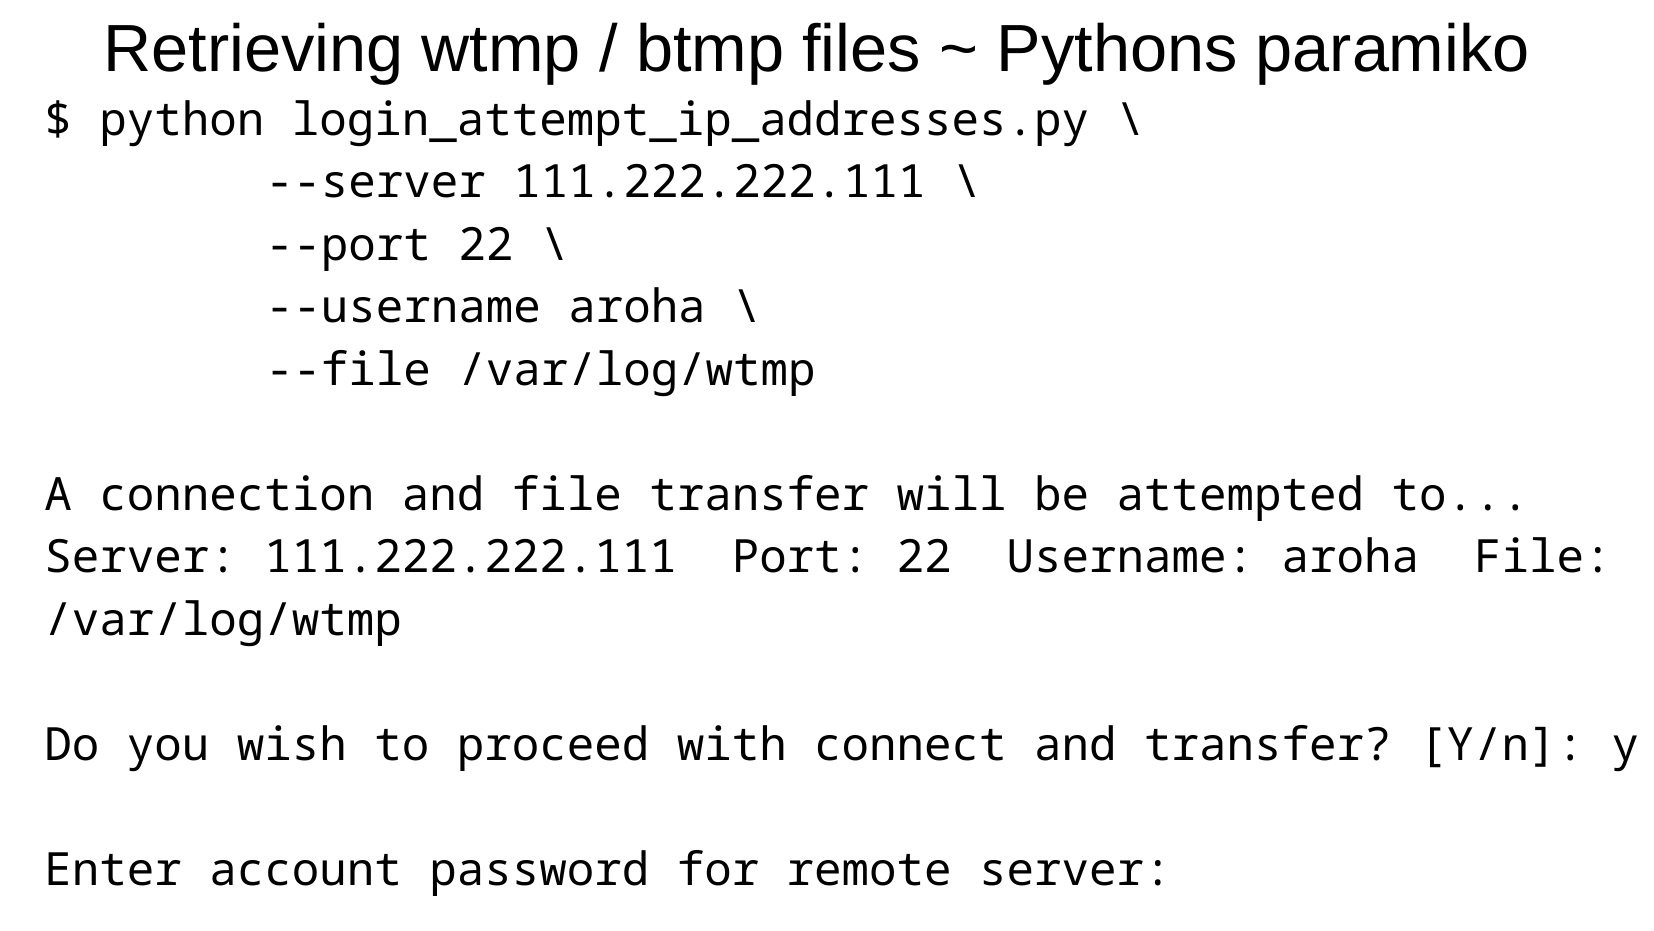

# Retrieving wtmp / btmp files ~ Pythons paramiko
$ python login_attempt_ip_addresses.py \
			--server 111.222.222.111 \
			--port 22 \
			--username aroha \
			--file /var/log/wtmp
A connection and file transfer will be attempted to...
Server: 111.222.222.111 Port: 22 Username: aroha File: /var/log/wtmp
Do you wish to proceed with connect and transfer? [Y/n]: y
Enter account password for remote server:
Connecting to remote server and copying file...
Using 'last' to convert file to text...
Analysis of wtmp output to wtmp.txt.
Analyzing the text data...